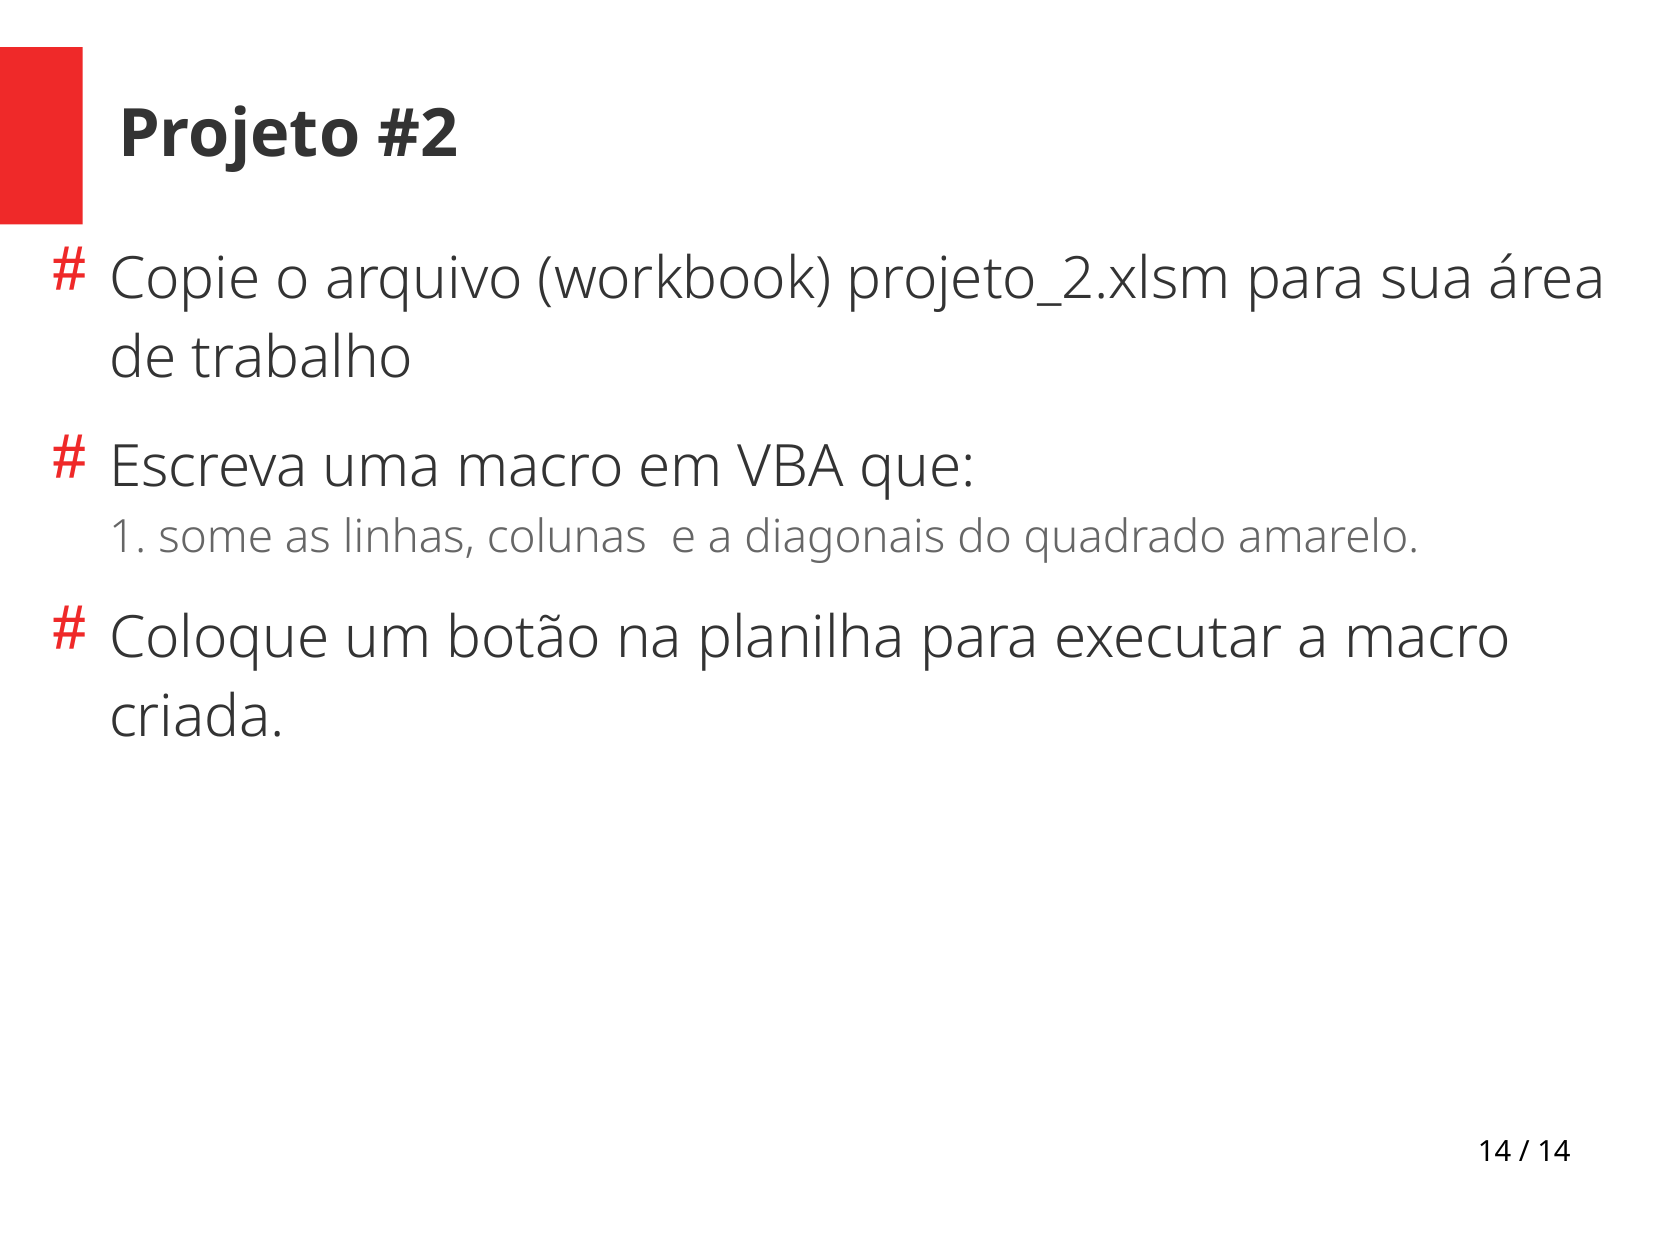

# Projeto #2
Copie o arquivo (workbook) projeto_2.xlsm para sua área de trabalho
Escreva uma macro em VBA que:
1. some as linhas, colunas e a diagonais do quadrado amarelo.
Coloque um botão na planilha para executar a macro criada.
14